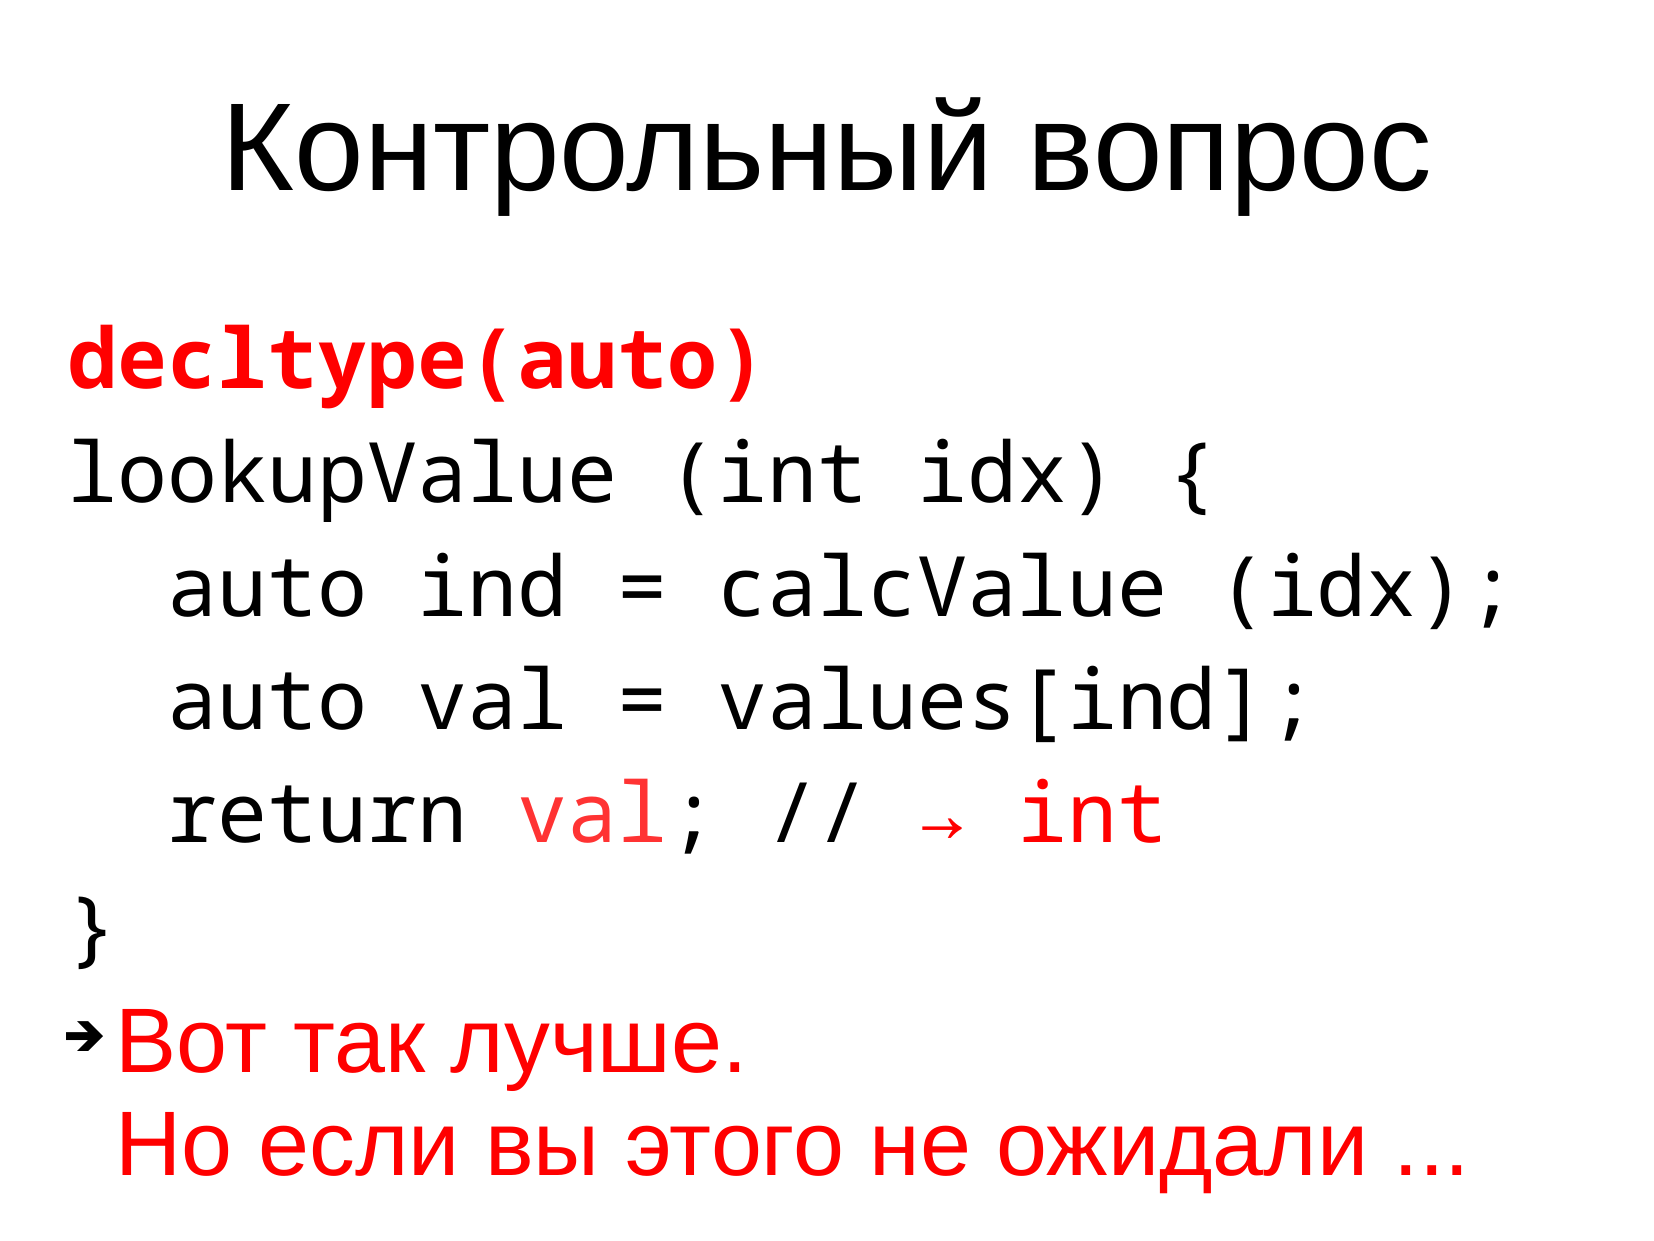

# Контрольный вопрос
decltype(auto)
lookupValue (int idx) {
 auto ind = calcValue (idx);
 auto val = values[ind];
 return val; // → int
}
Вот так лучше.
Но если вы этого не ожидали ...